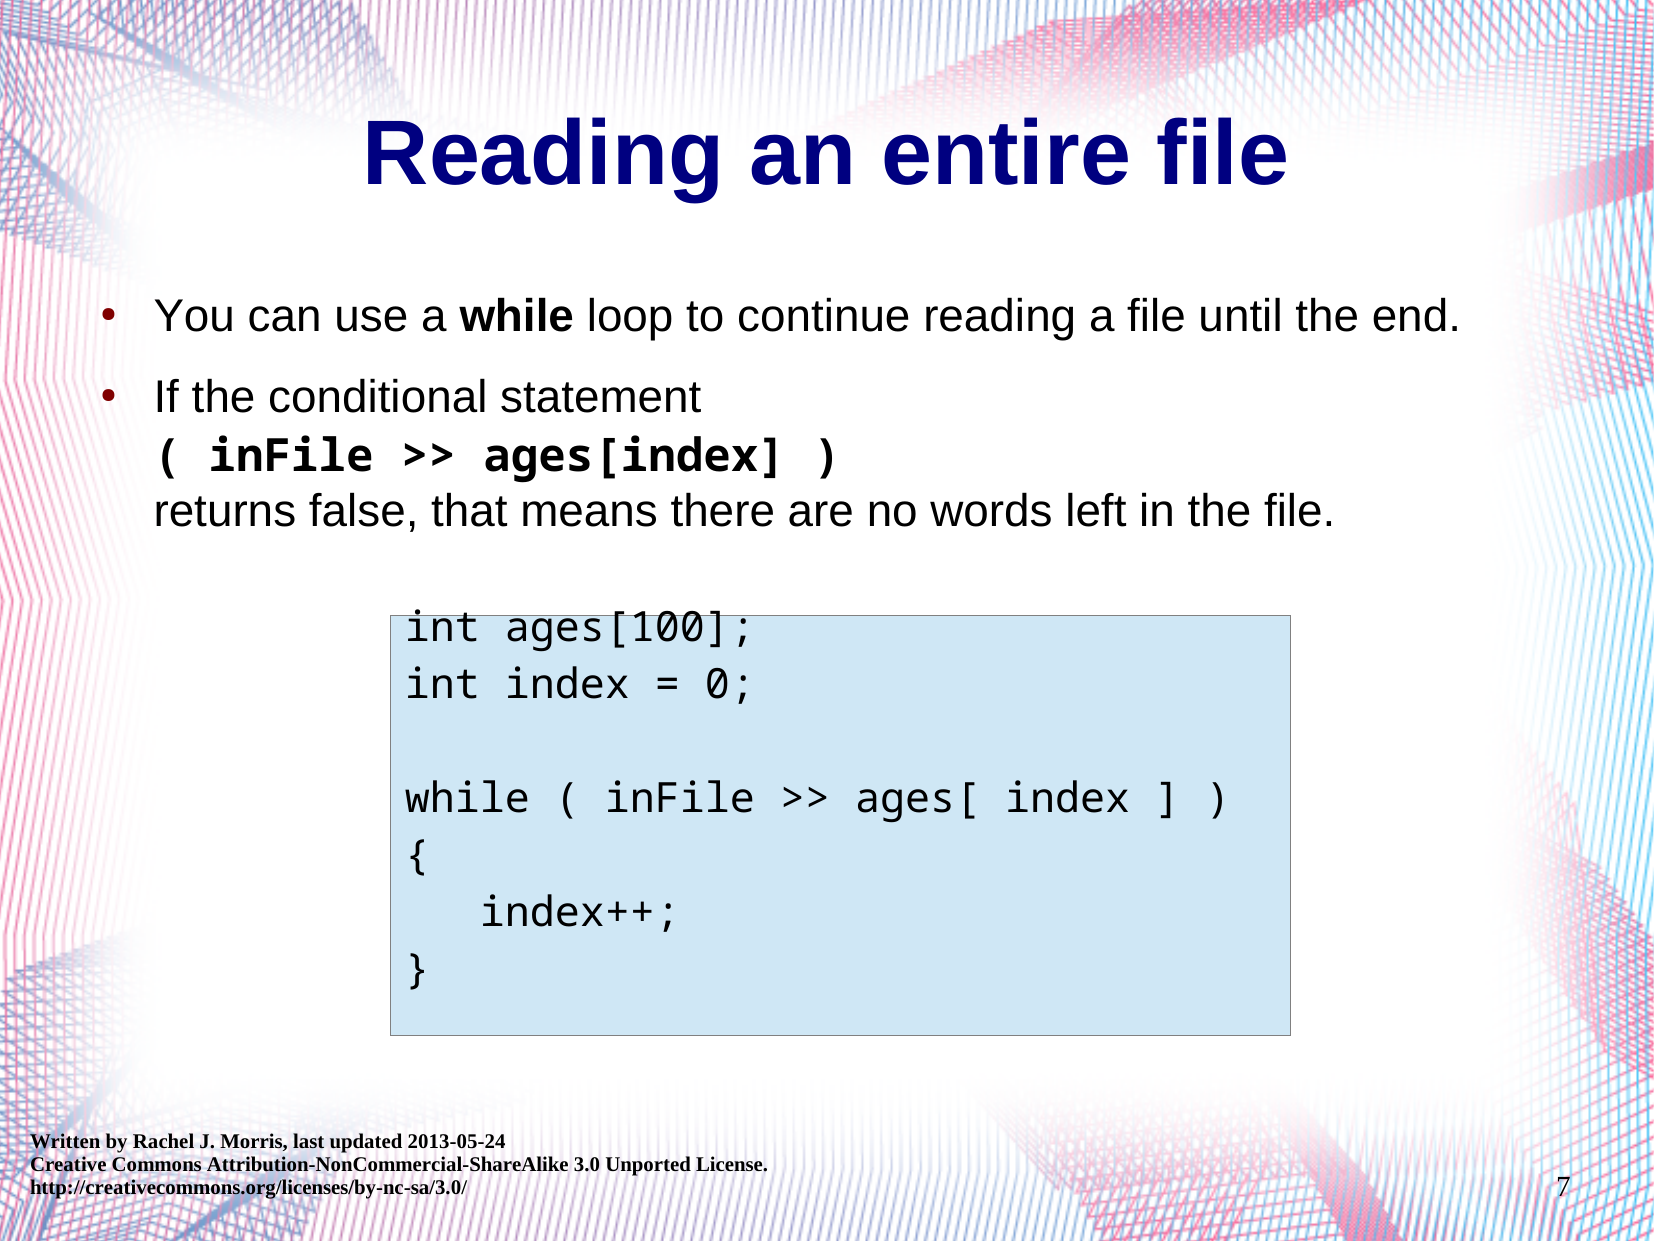

# Reading an entire file
You can use a while loop to continue reading a file until the end.
If the conditional statement
( inFile >> ages[index] )
returns false, that means there are no words left in the file.
int ages[100];
int index = 0;
while ( inFile >> ages[ index ] )
{
	index++;
}
7